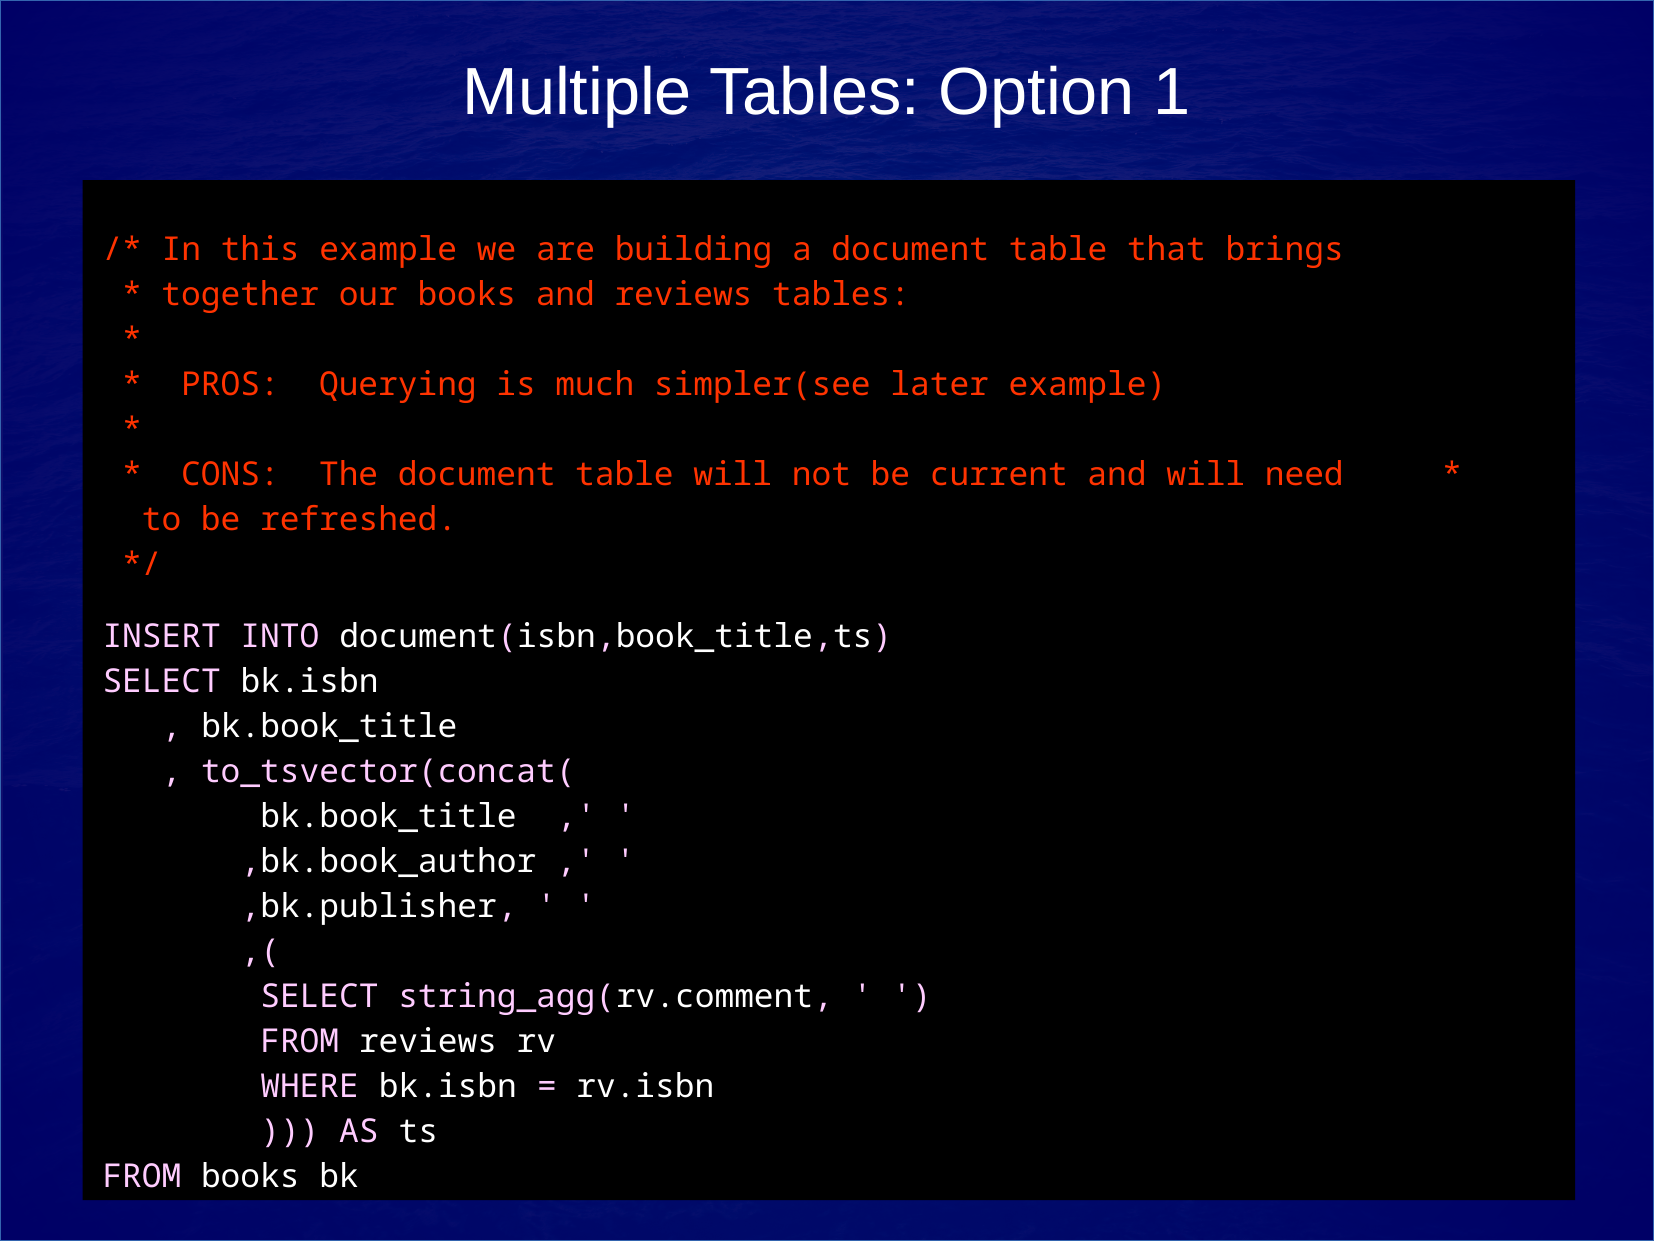

# Multiple Tables: Option 1
 /* In this example we are building a document table that brings
 * together our books and reviews tables:
 *
 * PROS: Querying is much simpler(see later example)
 *
 * CONS: The document table will not be current and will need * to be refreshed.
 */
 INSERT INTO document(isbn,book_title,ts)
 SELECT bk.isbn
 , bk.book_title
 , to_tsvector(concat(
 bk.book_title ,' '
 ,bk.book_author ,' '
 ,bk.publisher, ' '
 ,(
 SELECT string_agg(rv.comment, ' ')
 FROM reviews rv
 WHERE bk.isbn = rv.isbn
 ))) AS ts
 FROM books bk